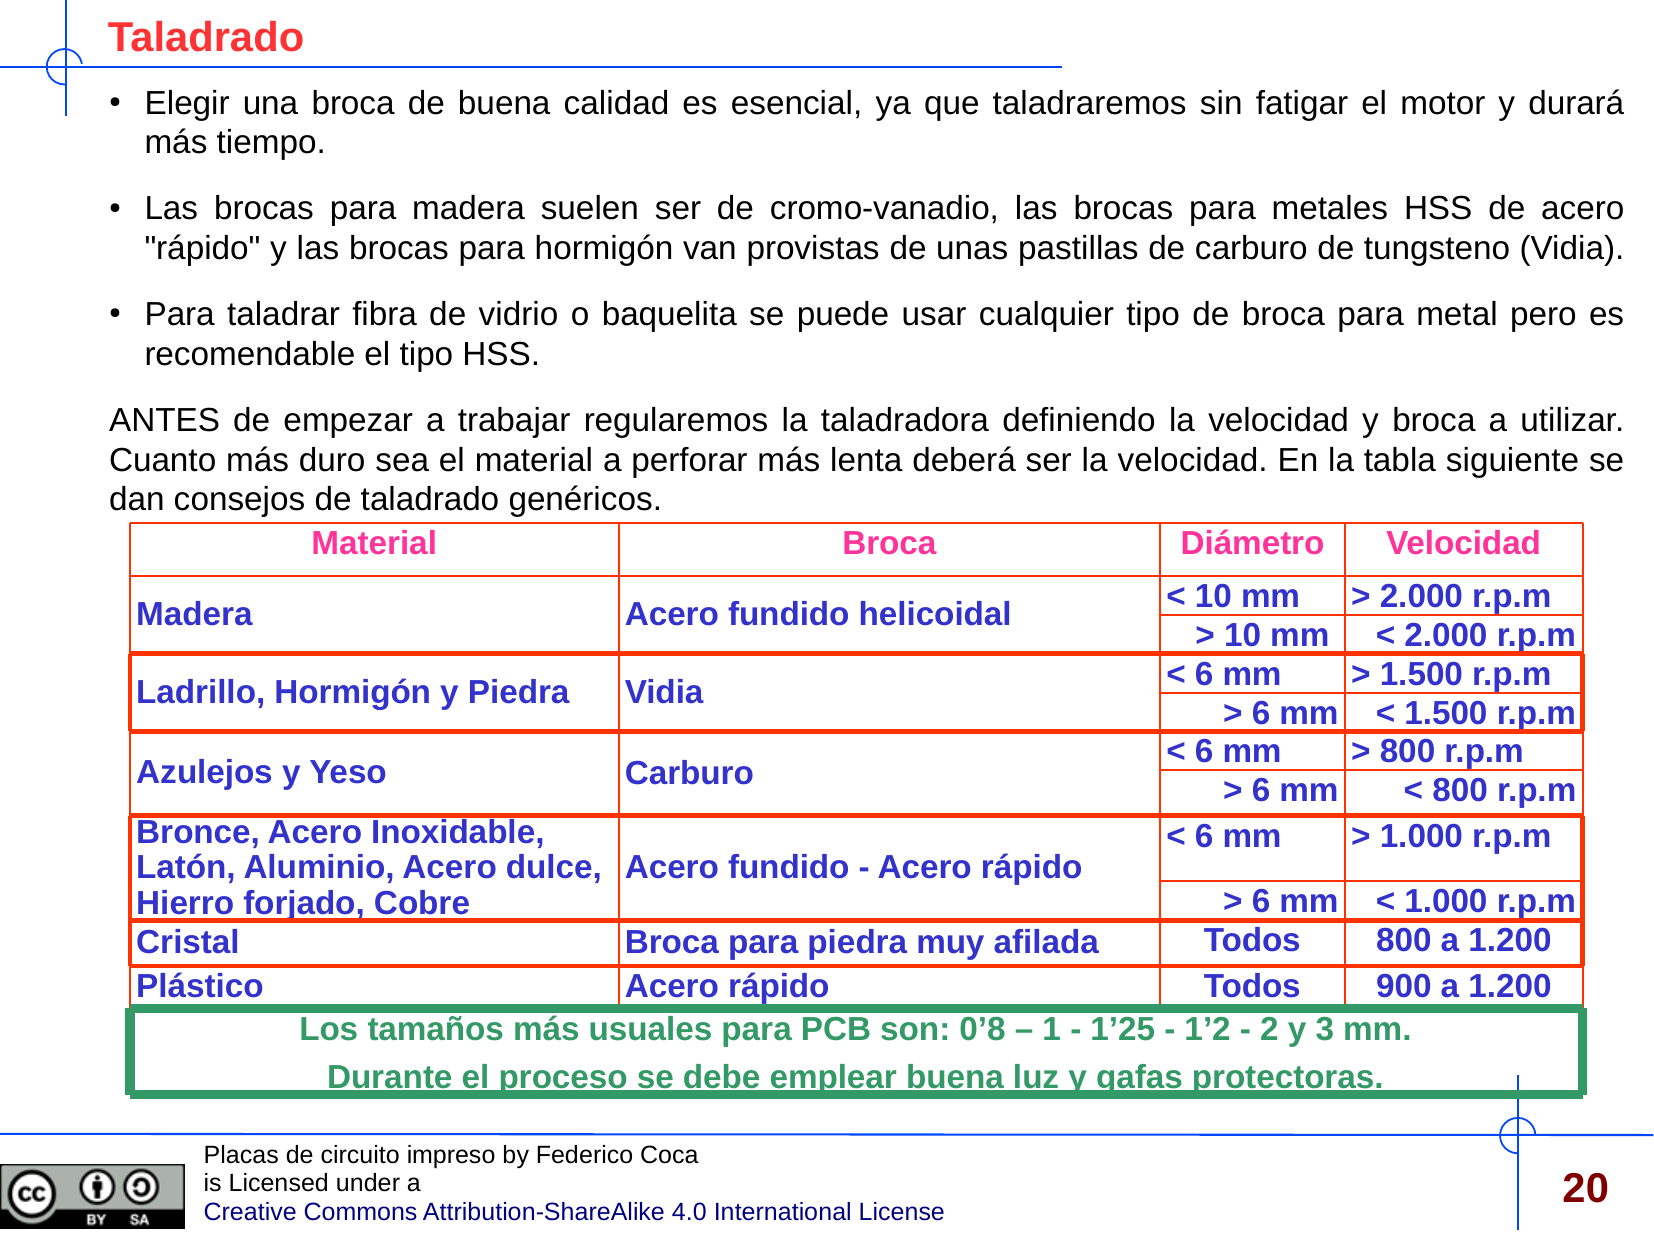

Taladrado
Elegir una broca de buena calidad es esencial, ya que taladraremos sin fatigar el motor y durará más tiempo.
Las brocas para madera suelen ser de cromo-vanadio, las brocas para metales HSS de acero "rápido" y las brocas para hormigón van provistas de unas pastillas de carburo de tungsteno (Vidia).
Para taladrar fibra de vidrio o baquelita se puede usar cualquier tipo de broca para metal pero es recomendable el tipo HSS.
ANTES de empezar a trabajar regularemos la taladradora definiendo la velocidad y broca a utilizar. Cuanto más duro sea el material a perforar más lenta deberá ser la velocidad. En la tabla siguiente se dan consejos de taladrado genéricos.
Material
Broca
Diámetro
Velocidad
Madera
Acero fundido helicoidal
< 10 mm
> 2.000 r.p.m
> 10 mm
< 2.000 r.p.m
Ladrillo, Hormigón y Piedra
Vidia
< 6 mm
> 1.500 r.p.m
> 6 mm
< 1.500 r.p.m
Azulejos y Yeso
Carburo
< 6 mm
> 800 r.p.m
> 6 mm
< 800 r.p.m
Bronce, Acero Inoxidable, Latón, Aluminio, Acero dulce, Hierro forjado, Cobre
Acero fundido - Acero rápido
< 6 mm
> 1.000 r.p.m
> 6 mm
< 1.000 r.p.m
Broca para piedra muy afilada
Cristal
Todos
800 a 1.200
Plástico
Acero rápido
Todos
900 a 1.200
Los tamaños más usuales para PCB son: 0’8 – 1 - 1’25 - 1’2 - 2 y 3 mm.
Durante el proceso se debe emplear buena luz y gafas protectoras.
Placas de circuito impreso by Federico Coca
is Licensed under a Creative Commons Attribution-ShareAlike 4.0 International License